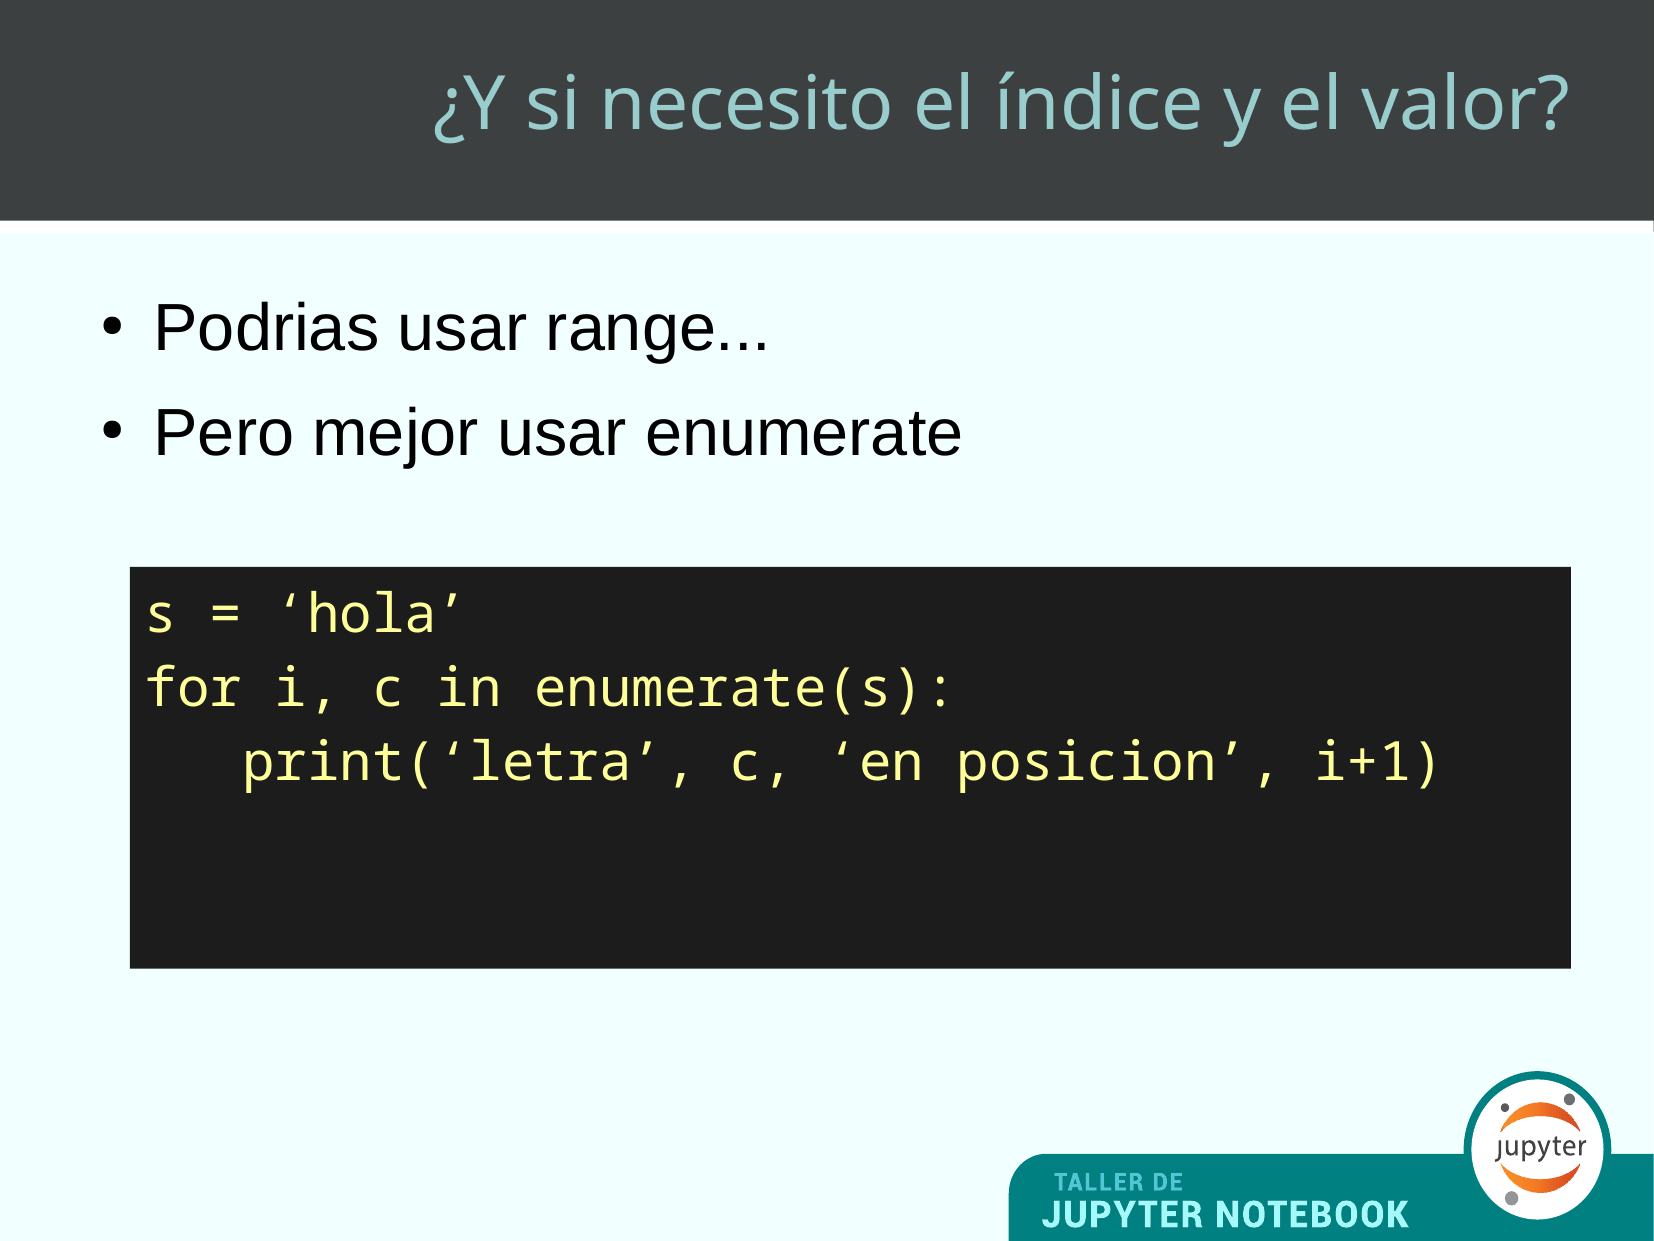

# ¿Y si necesito el índice y el valor?
Podrias usar range...
Pero mejor usar enumerate
s = ‘hola’
for i, c in enumerate(s):
 print(‘letra’, c, ‘en posicion’, i+1)